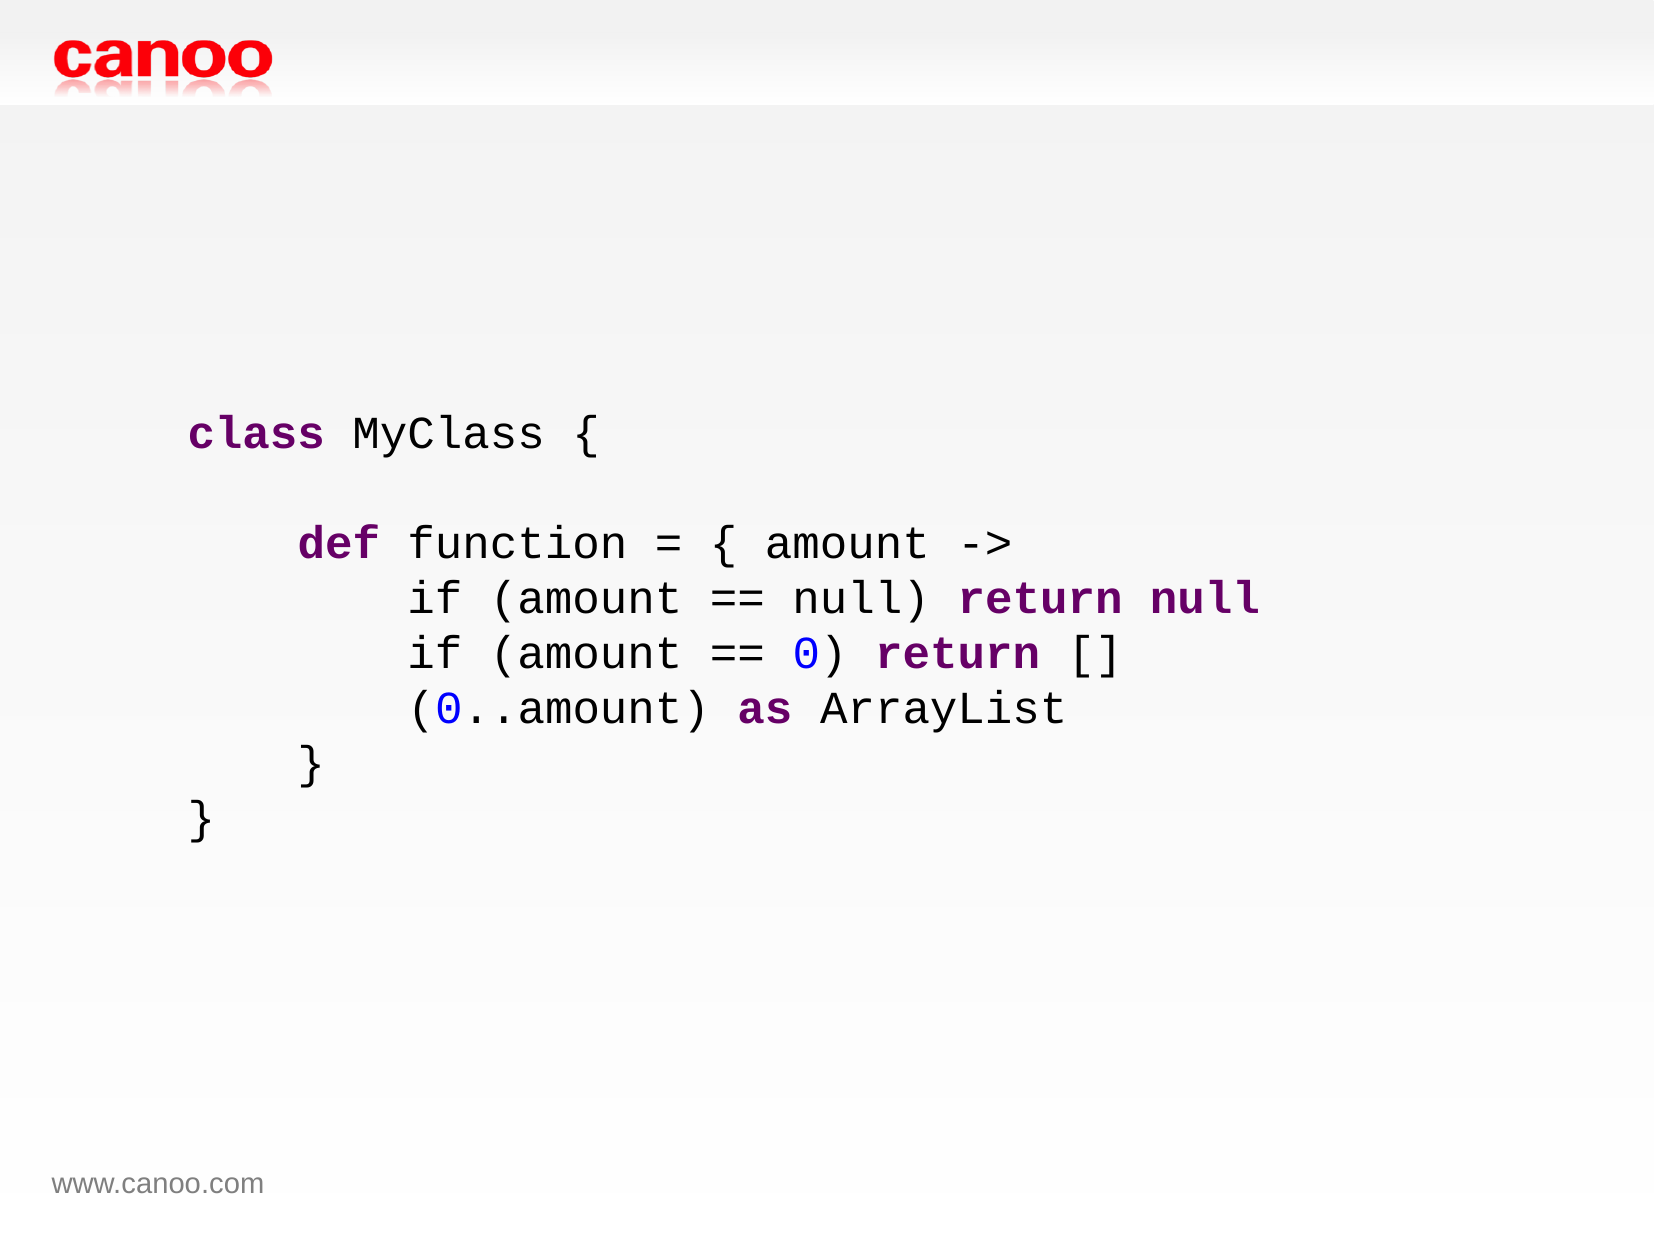

class MyClass {
 def function = { amount ->
 if (amount == null) return null
 if (amount == 0) return []
 (0..amount) as ArrayList
 }
}